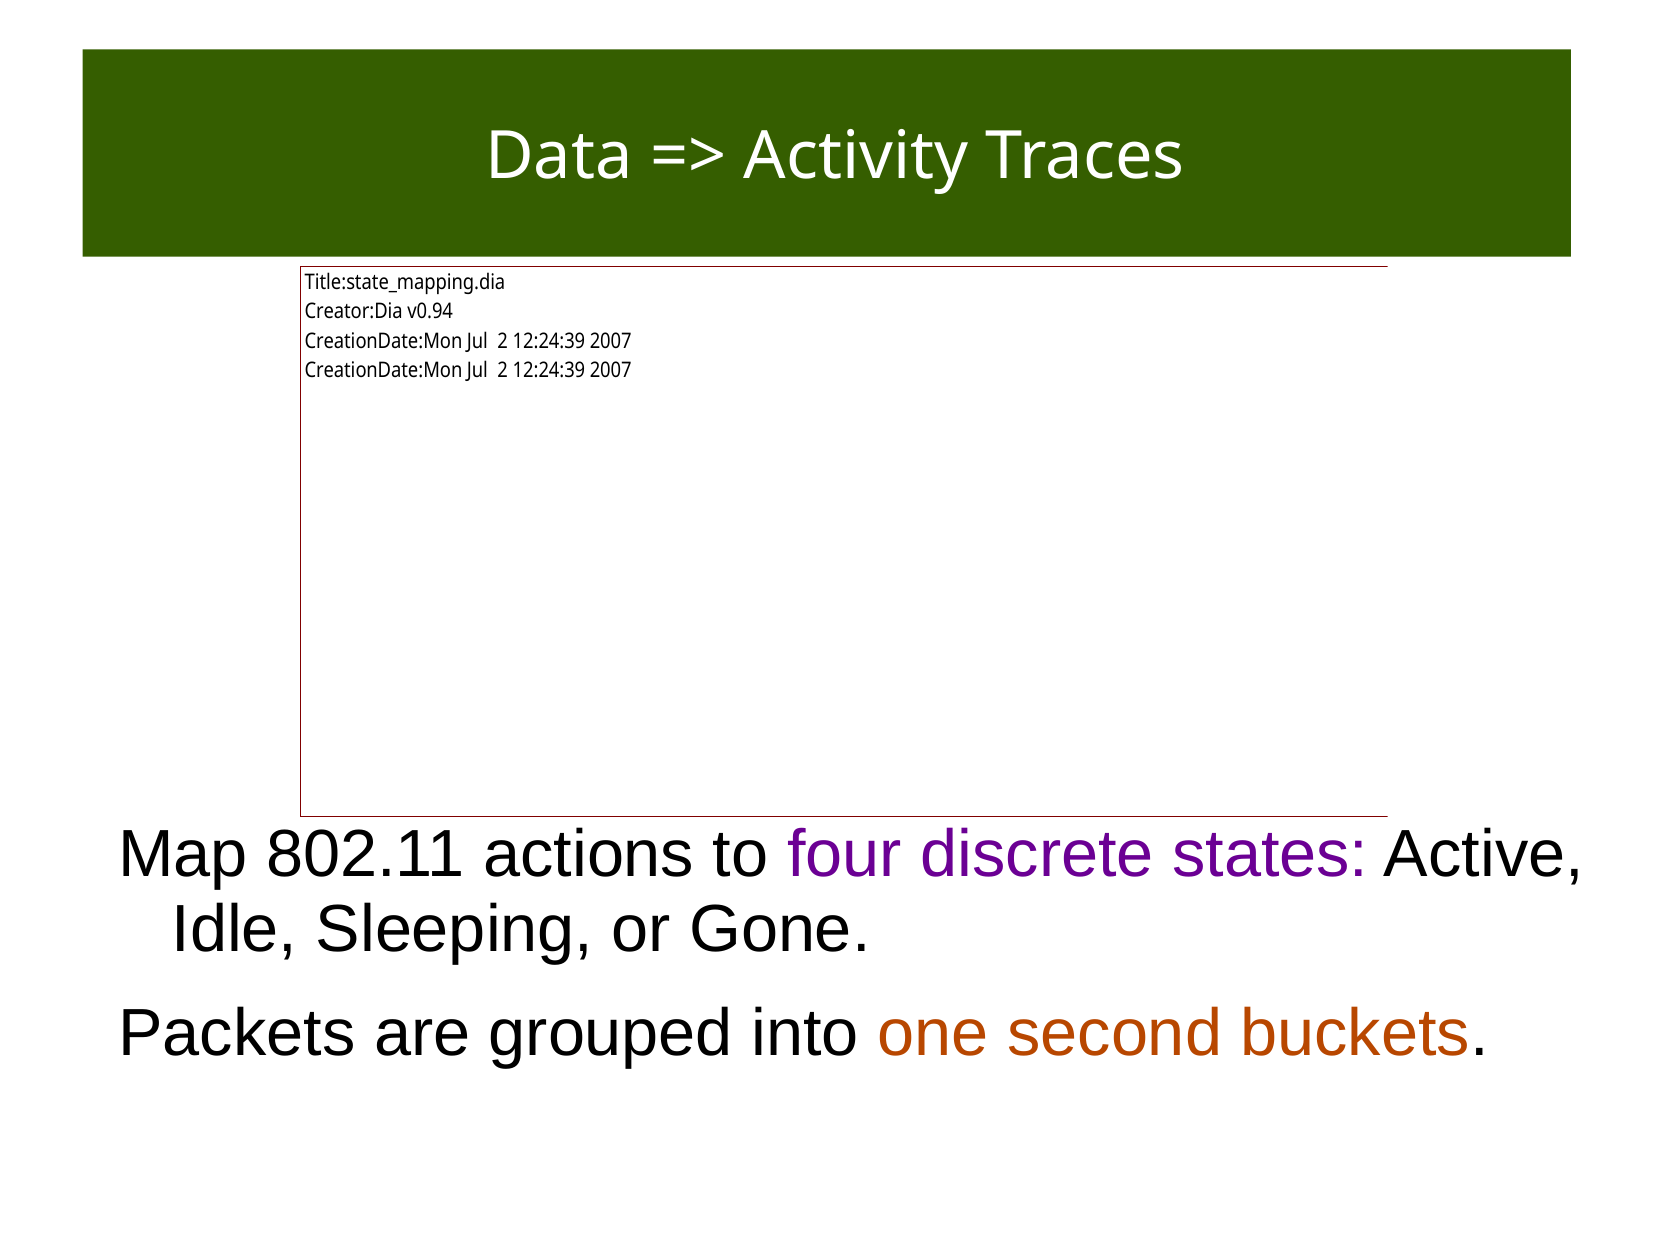

#
 Data => Activity Traces
Map 802.11 actions to four discrete states: Active, Idle, Sleeping, or Gone.
Packets are grouped into one second buckets.